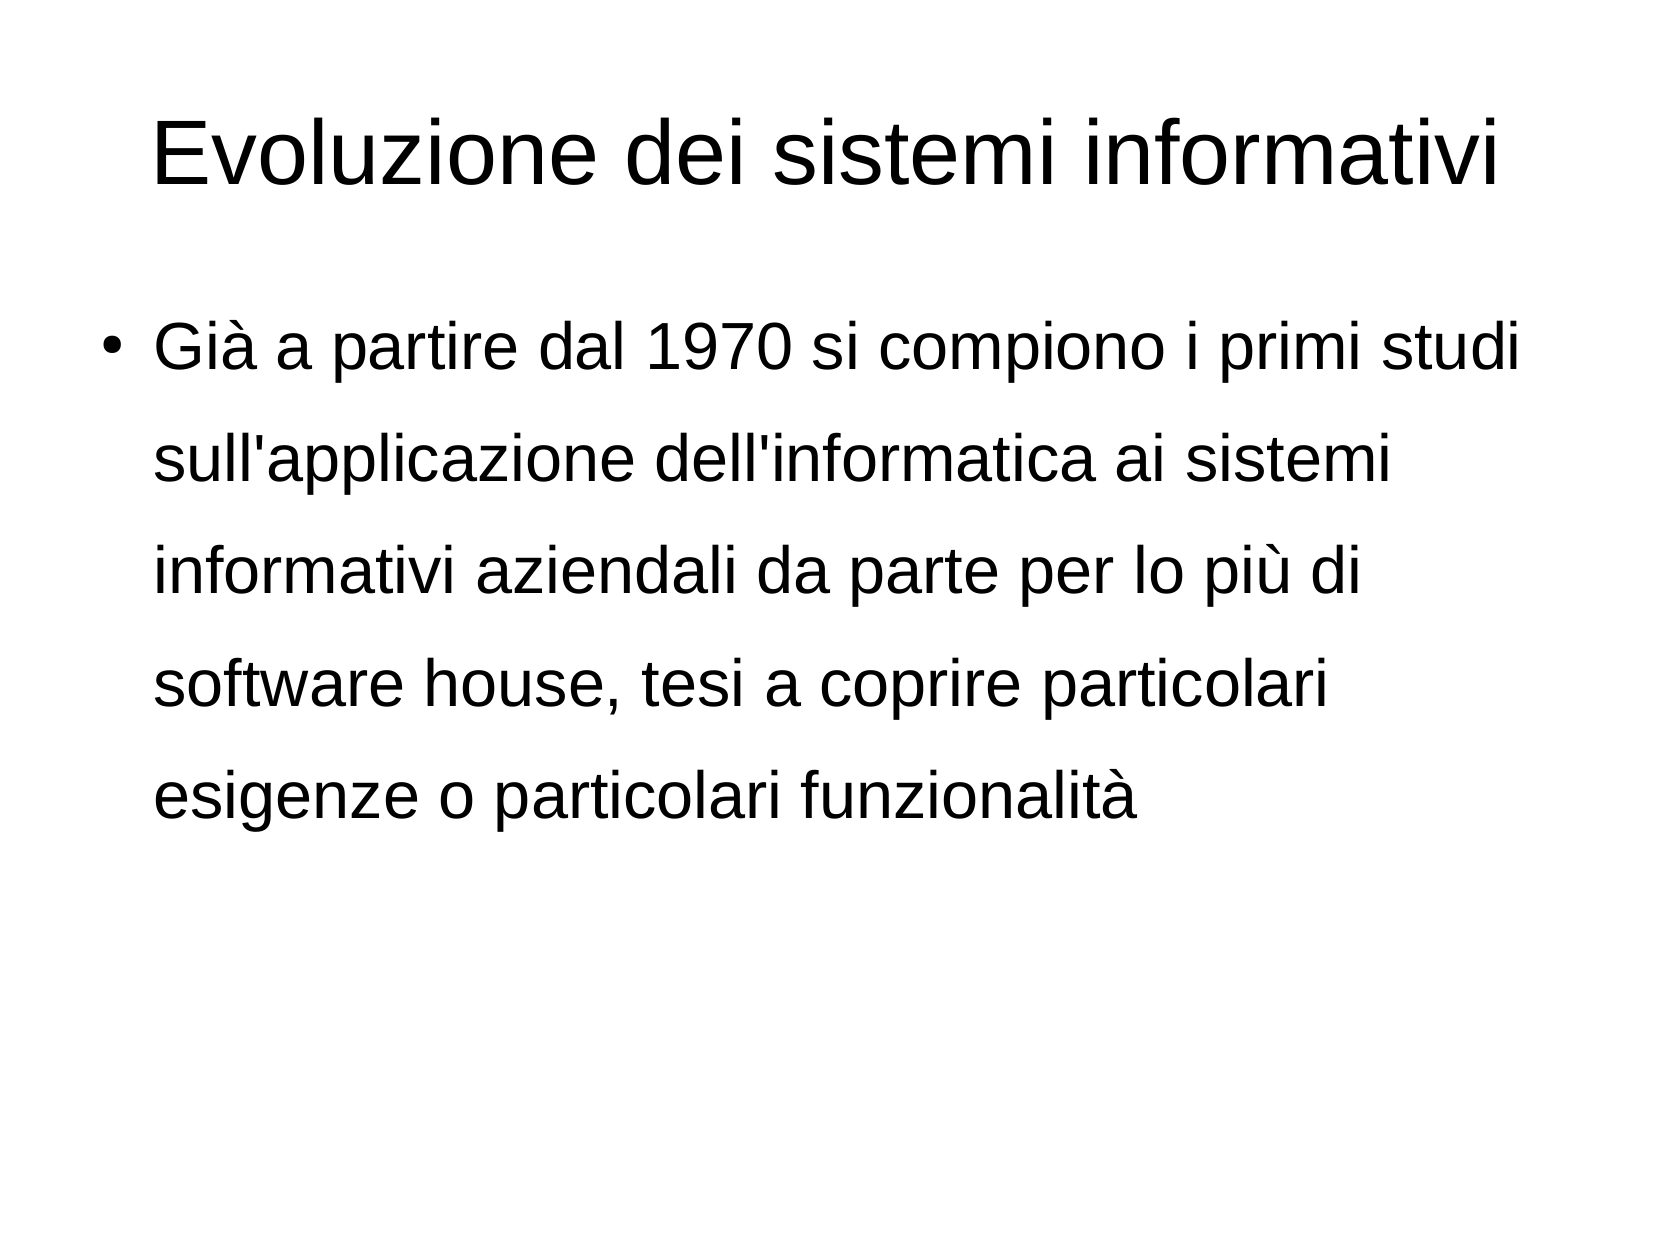

# Evoluzione dei sistemi informativi
Già a partire dal 1970 si compiono i primi studi sull'applicazione dell'informatica ai sistemi informativi aziendali da parte per lo più di software house, tesi a coprire particolari esigenze o particolari funzionalità